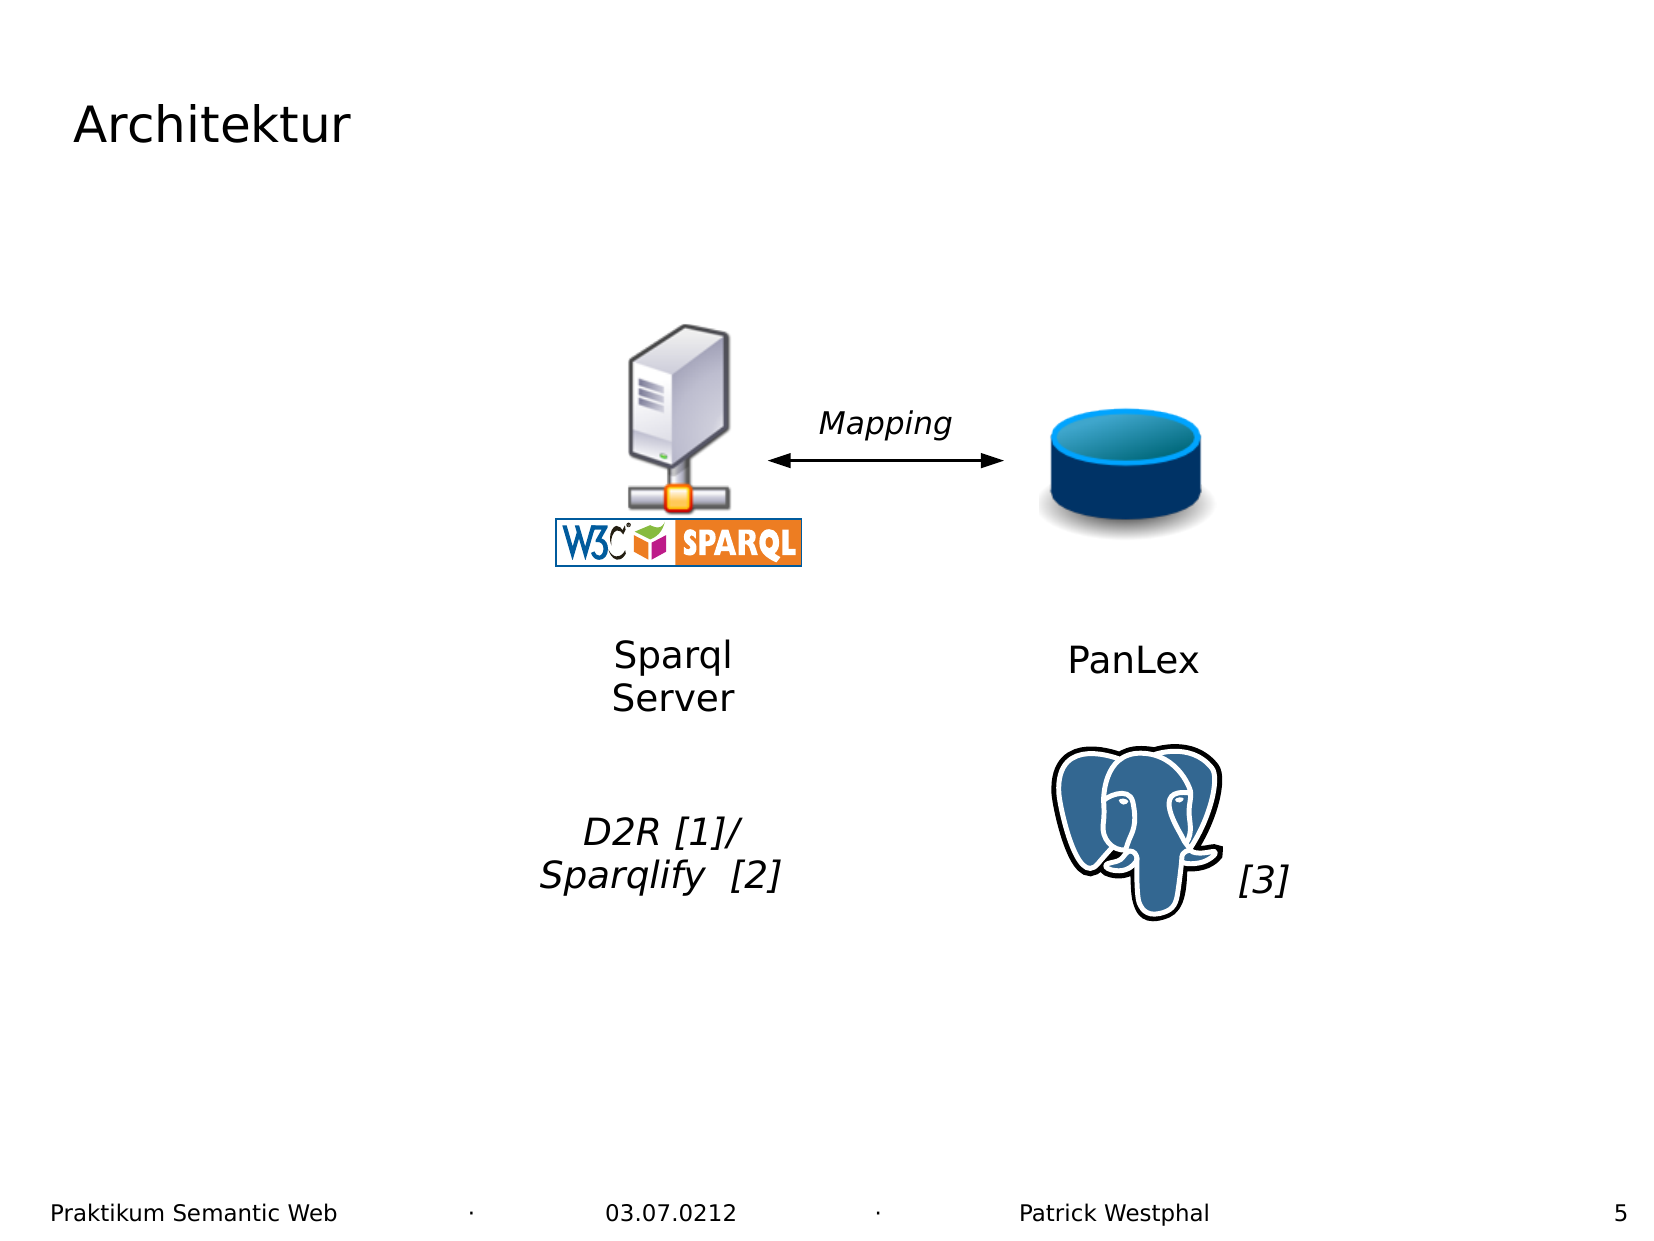

Architektur
Mapping
Sparql Server
PanLex
D2R [1]/
Sparqlify [2]
[3]
Praktikum Semantic Web · 03.07.0212 · Patrick Westphal